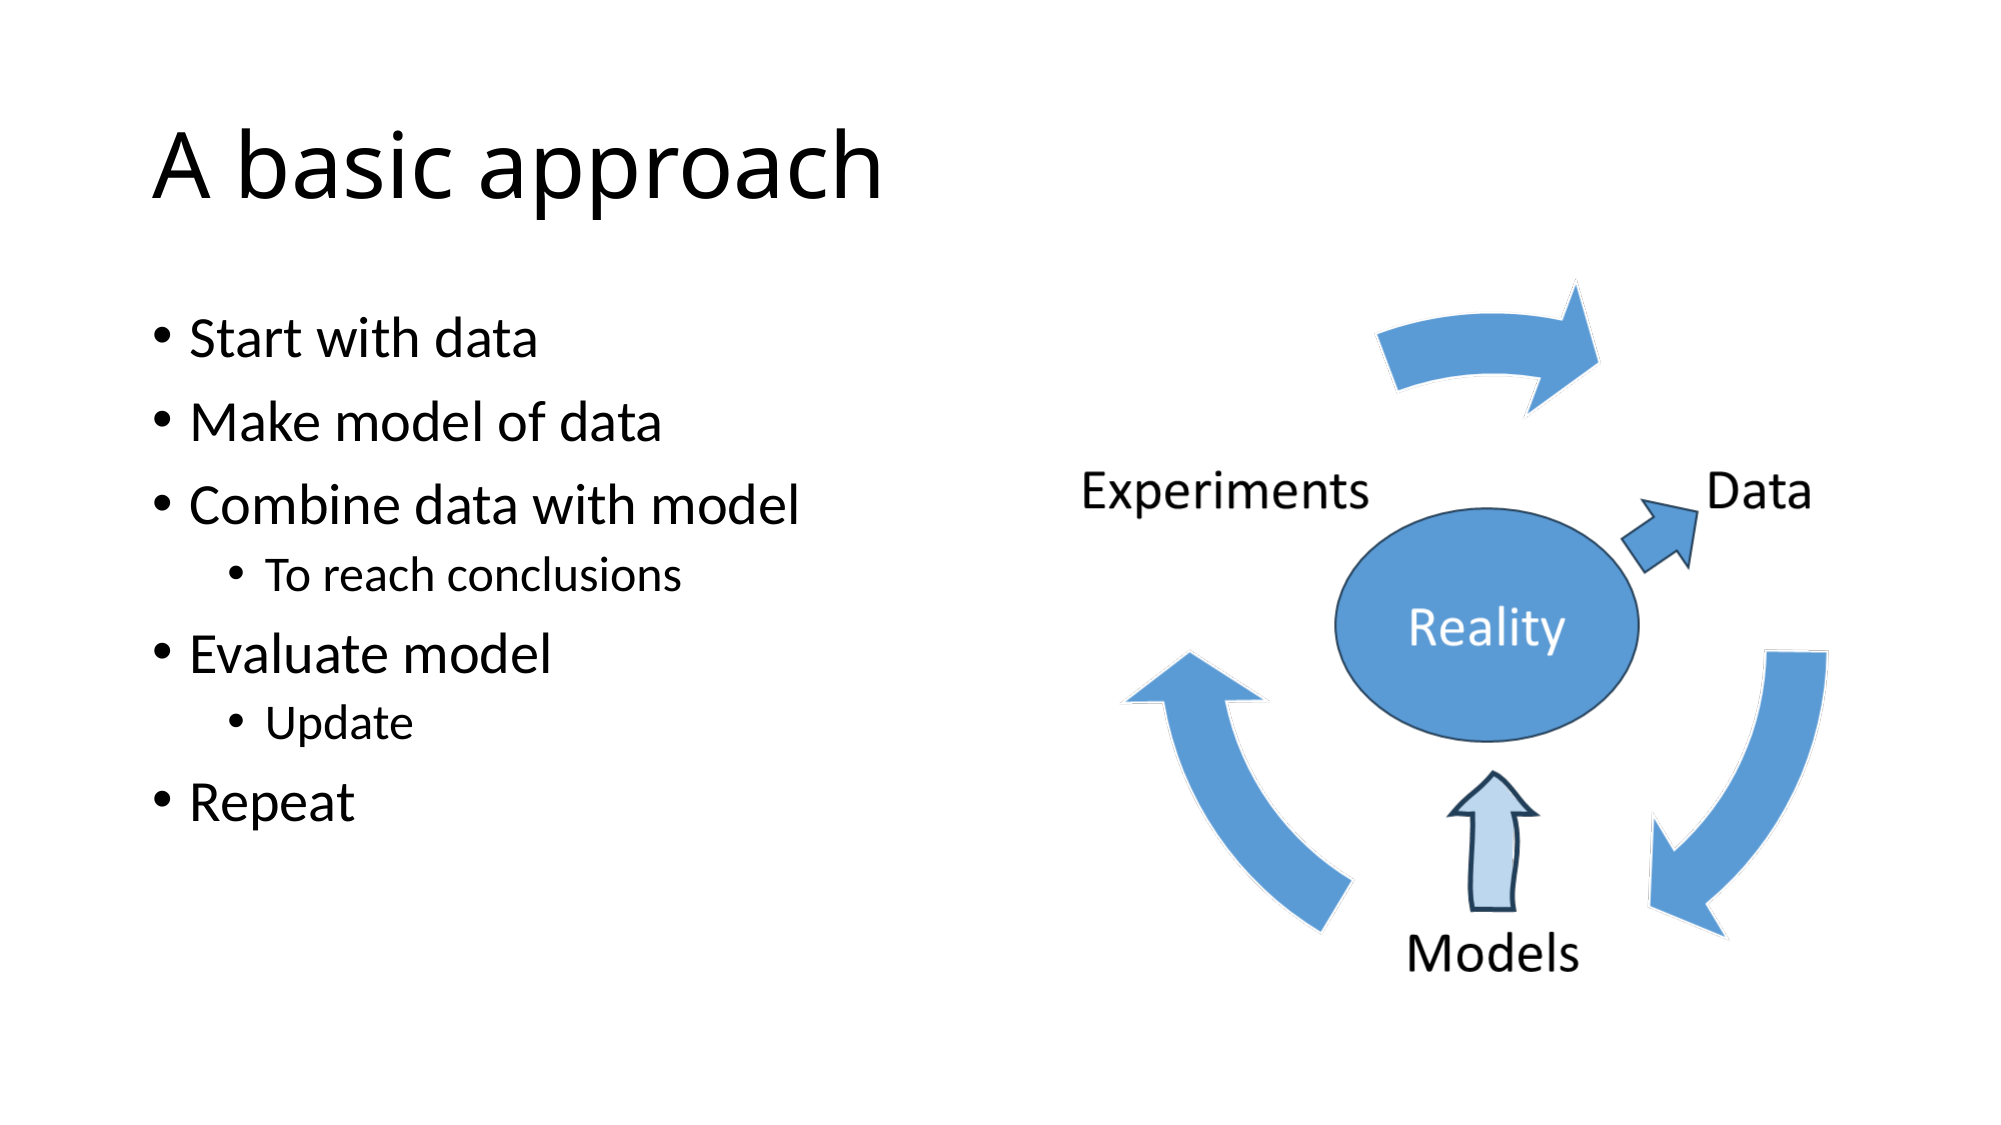

# A basic approach
Start with data
Make model of data
Combine data with model
To reach conclusions
Evaluate model
Update
Repeat